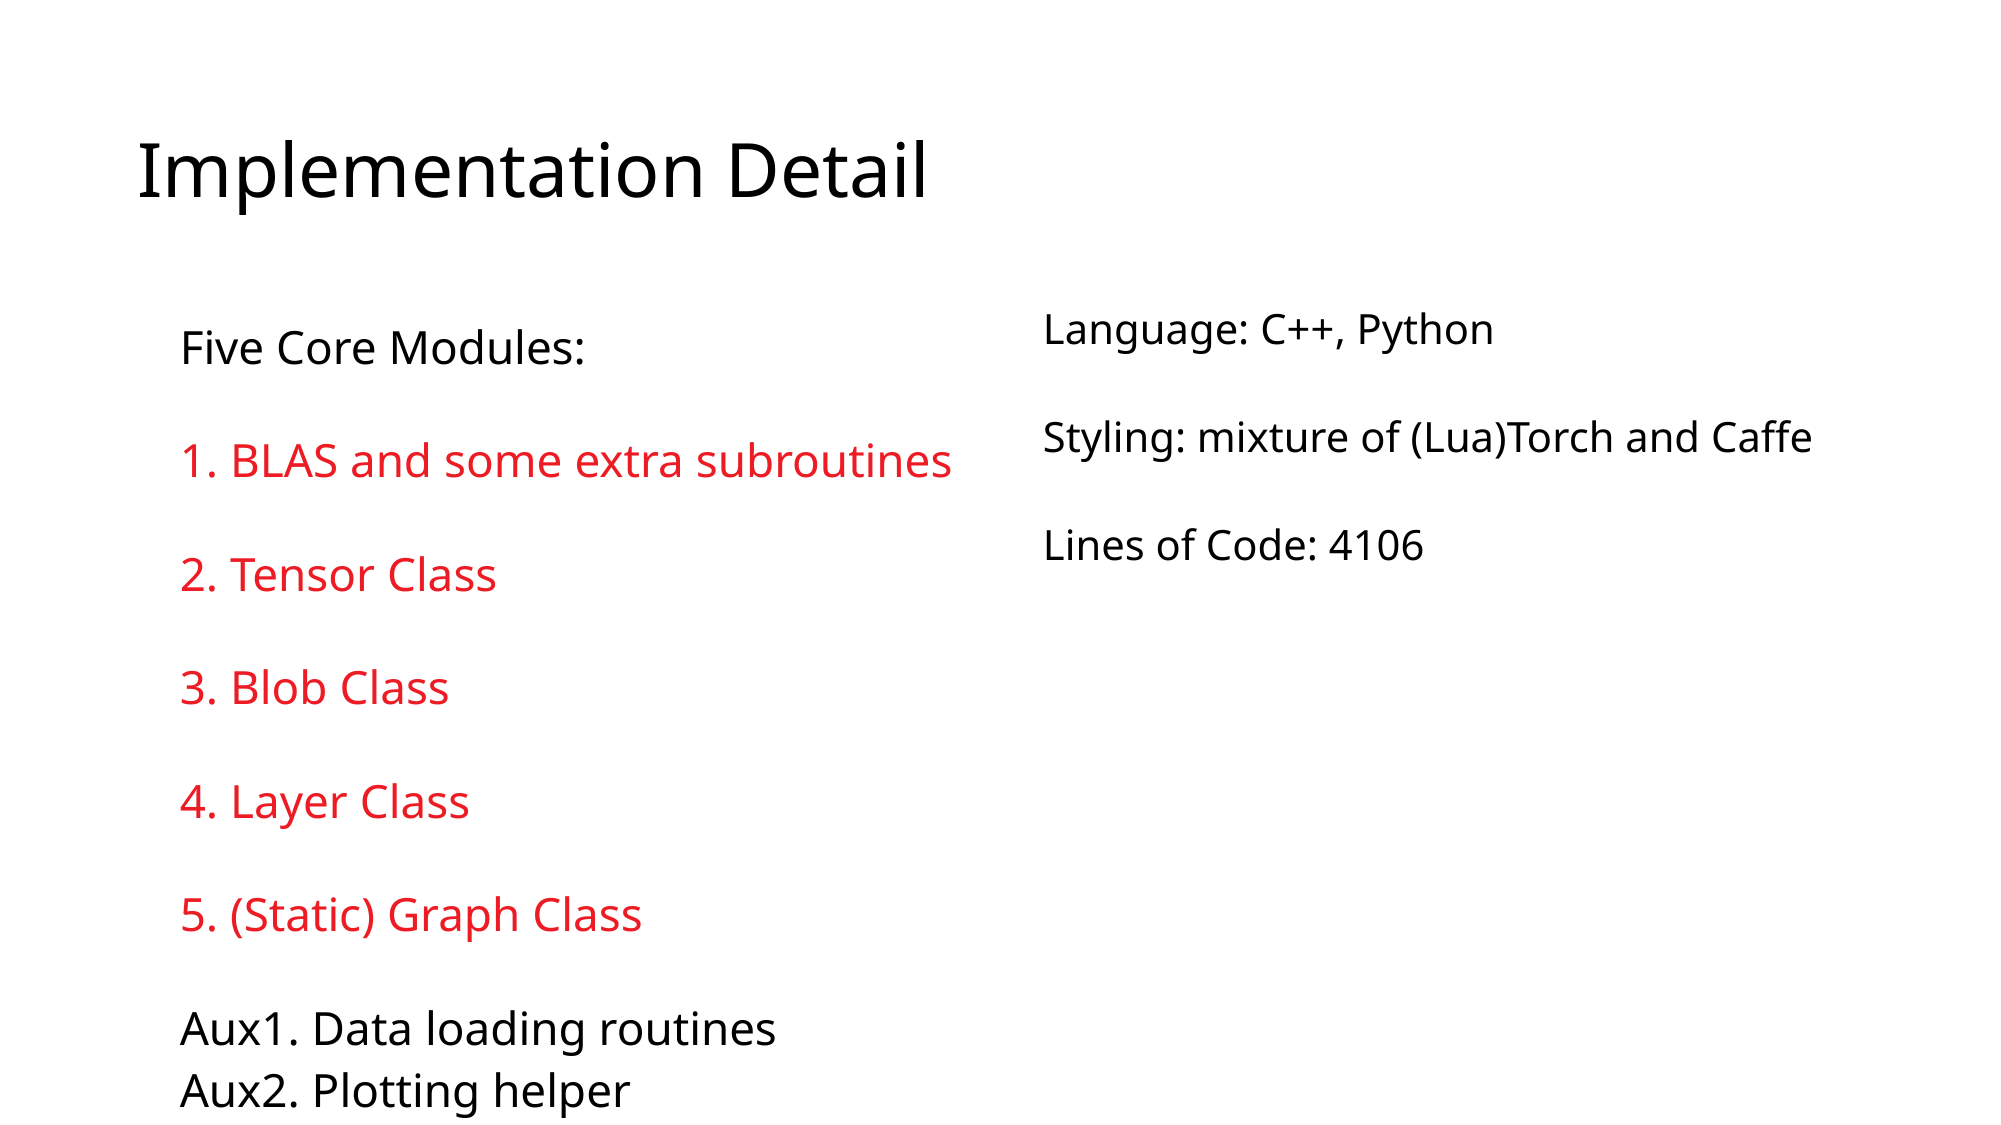

# Implementation Detail
Language: C++, Python
Styling: mixture of (Lua)Torch and Caffe
Lines of Code: 4106
Five Core Modules:
1. BLAS and some extra subroutines
2. Tensor Class
3. Blob Class
4. Layer Class
5. (Static) Graph Class
Aux1. Data loading routines
Aux2. Plotting helper
Aux3. Unit test helper
Aux4. Benchmarker